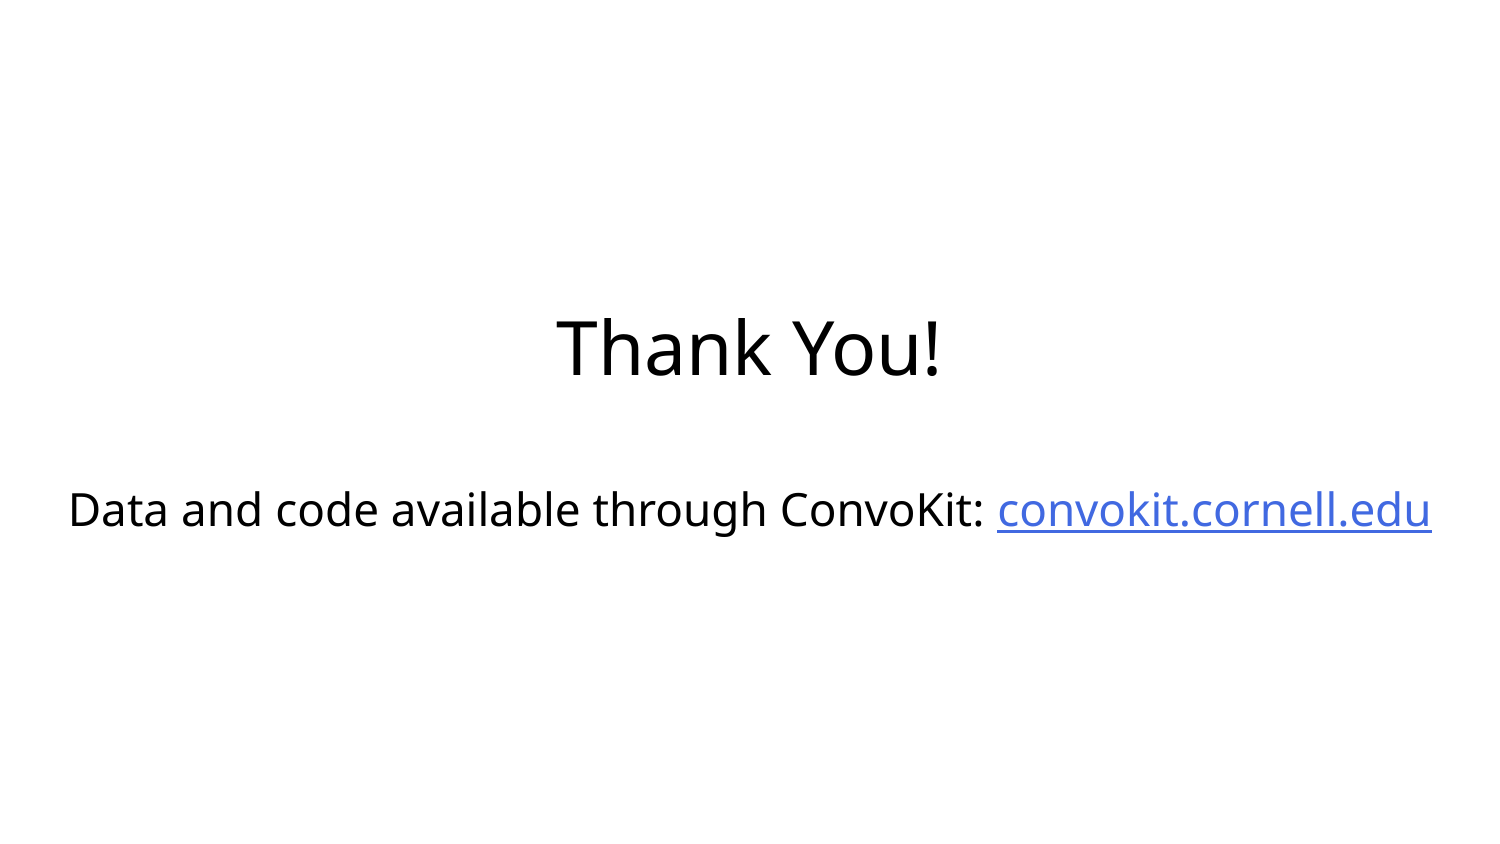

# Thank You! Data and code available through ConvoKit: convokit.cornell.edu